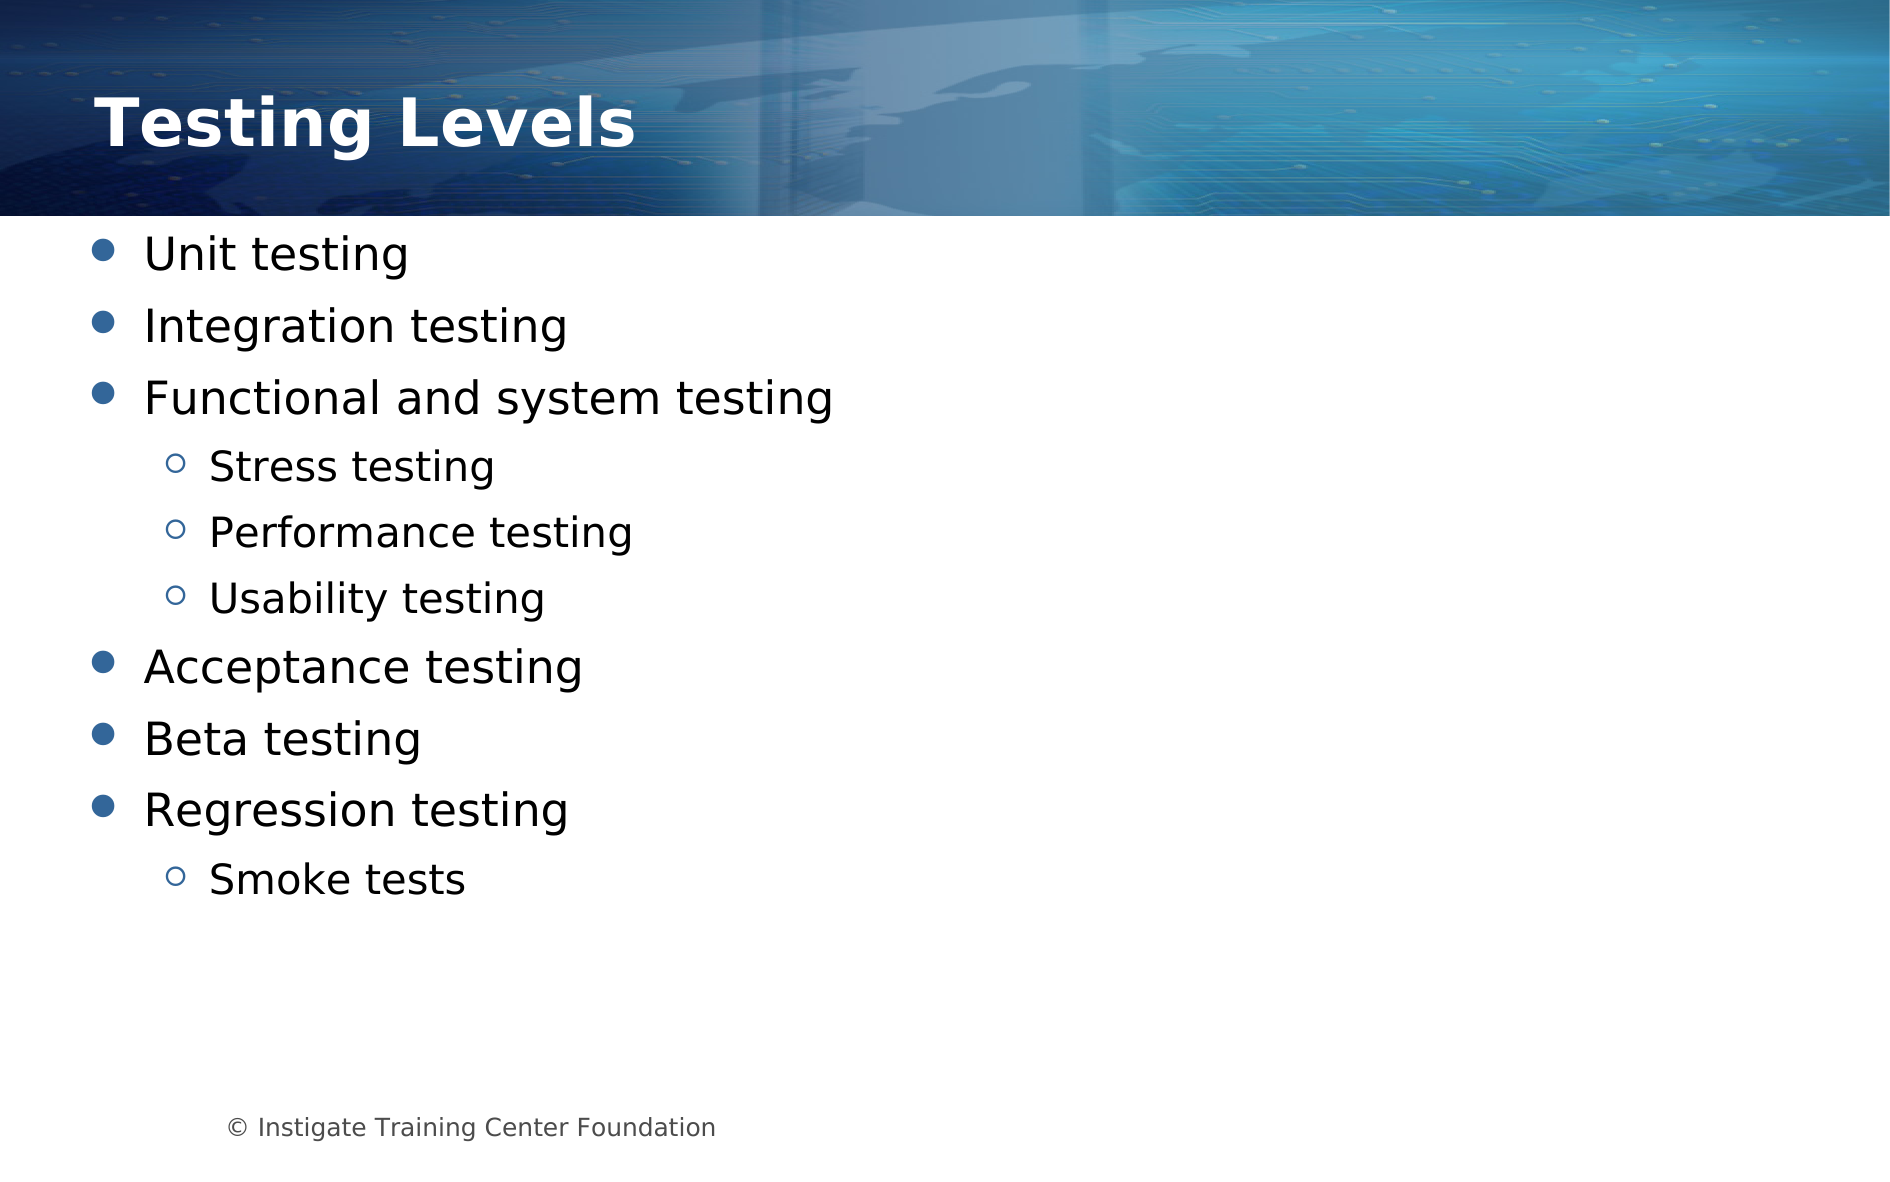

# Testing Levels
Unit testing
Integration testing
Functional and system testing
Stress testing
Performance testing
Usability testing
Acceptance testing
Beta testing
Regression testing
Smoke tests